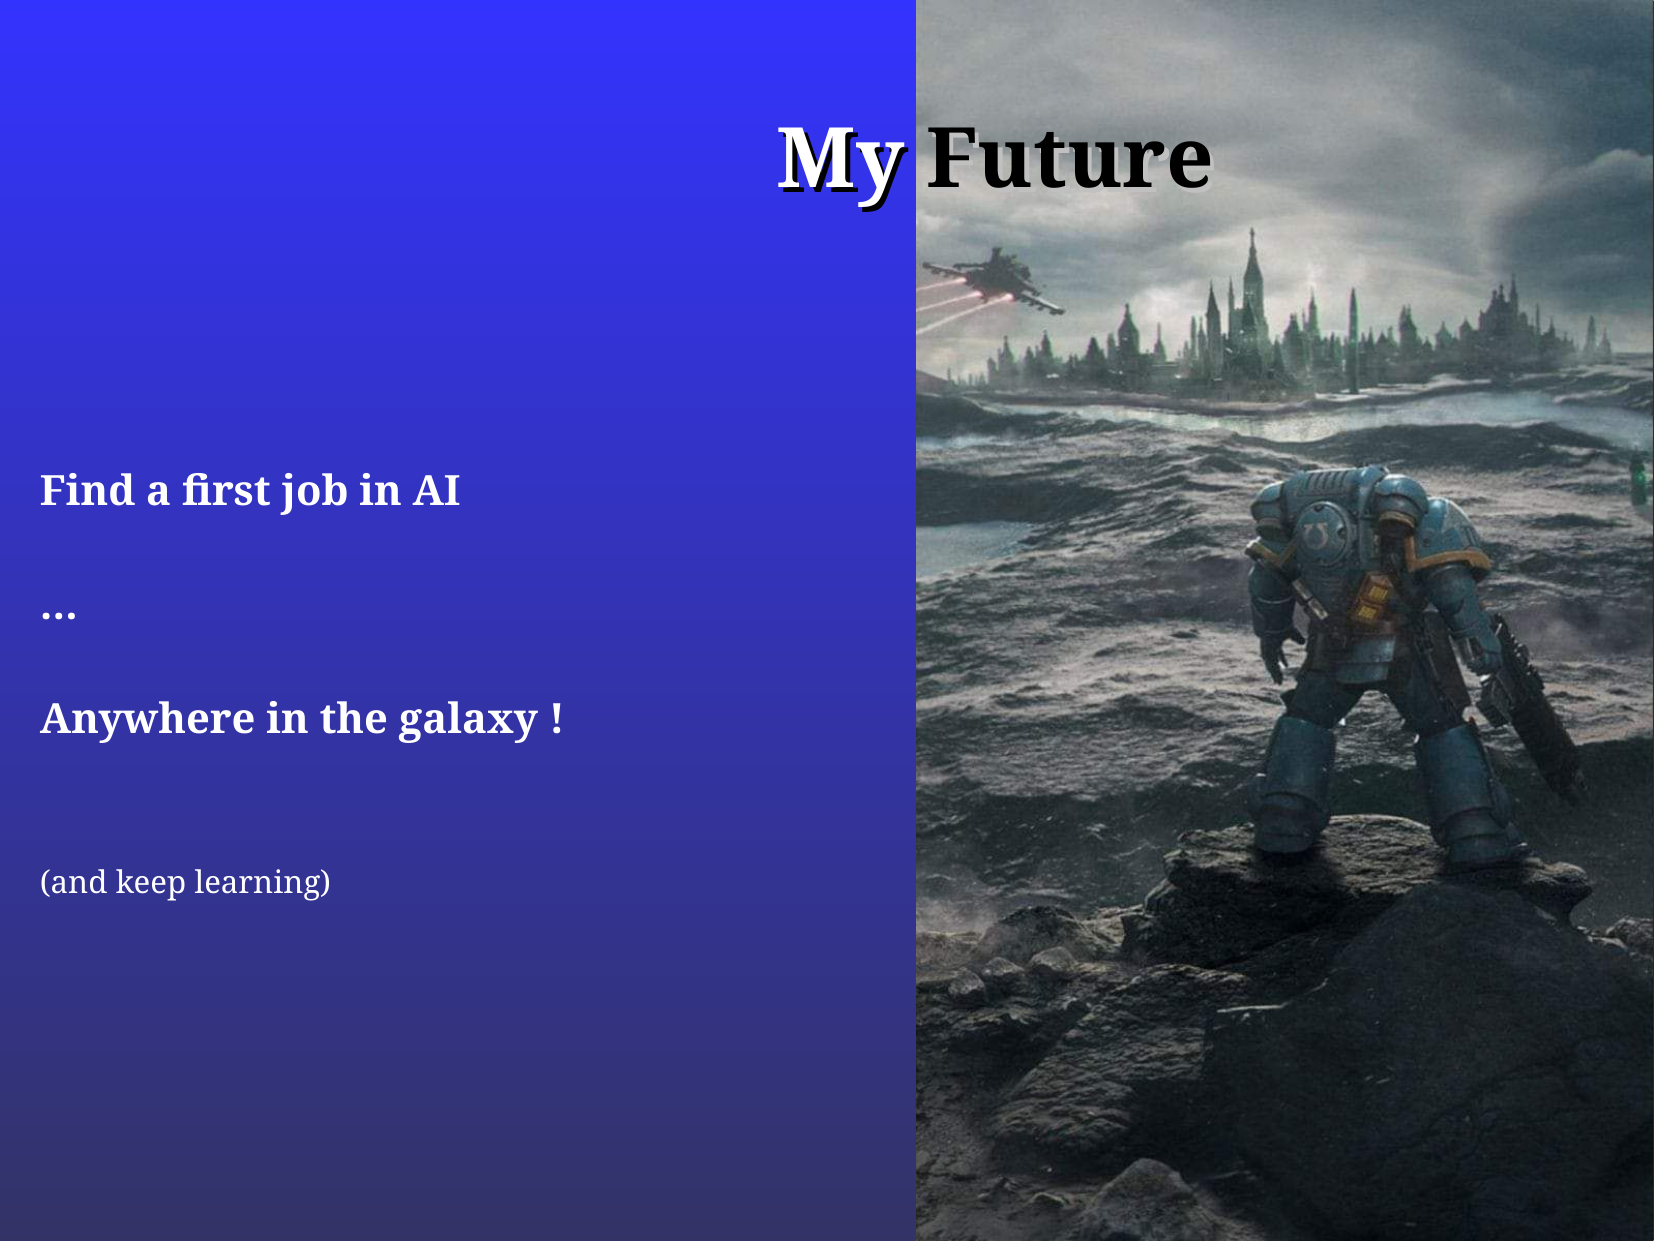

My Future
Find a first job in AI
…
Anywhere in the galaxy !
(and keep learning)